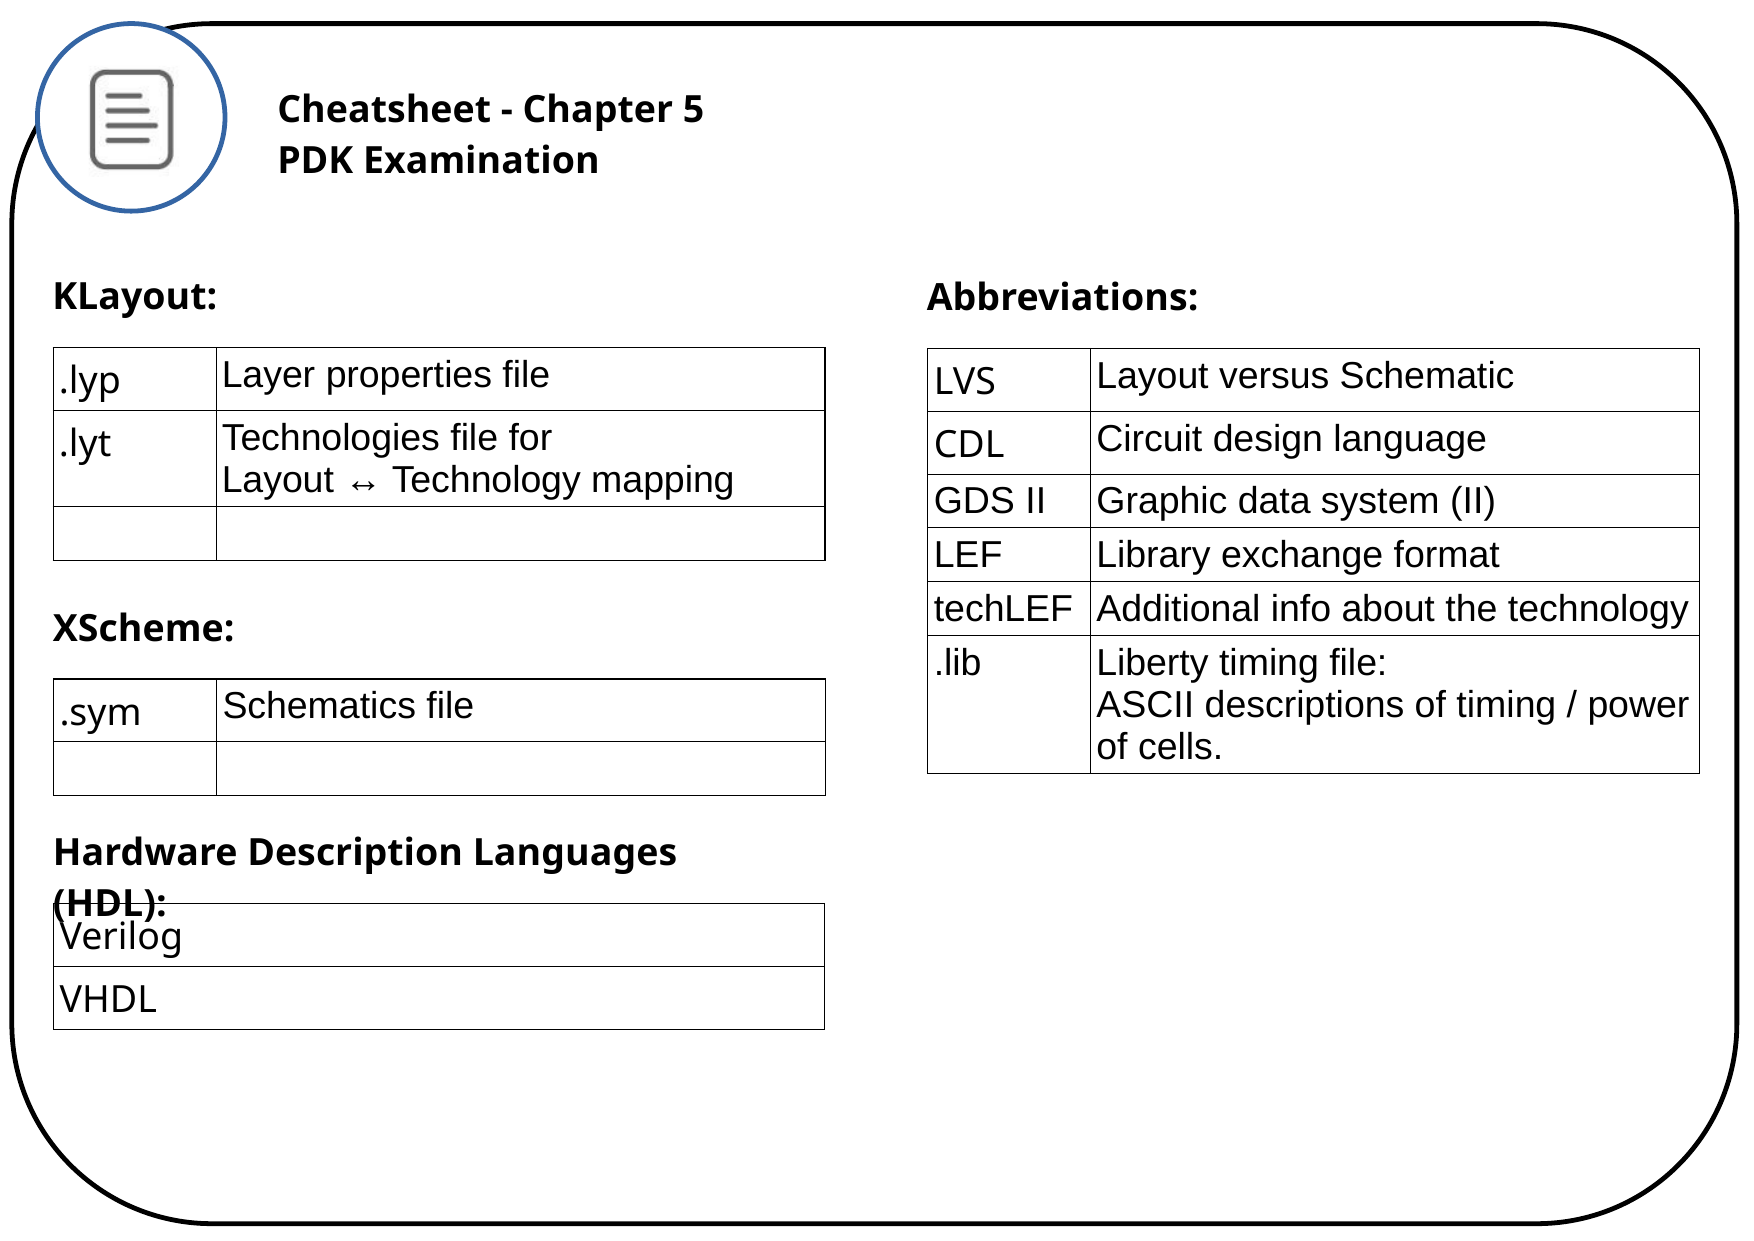

Cheatsheet - Chapter 5
PDK Examination
KLayout:
Abbreviations:
| .lyp | Layer properties file |
| --- | --- |
| .lyt | Technologies file for Layout ↔ Technology mapping |
| | |
| LVS | Layout versus Schematic |
| --- | --- |
| CDL | Circuit design language |
| GDS II | Graphic data system (II) |
| LEF | Library exchange format |
| techLEF | Additional info about the technology |
| .lib | Liberty timing file: ASCII descriptions of timing / power of cells. |
XScheme:
| .sym | Schematics file |
| --- | --- |
| | |
Hardware Description Languages (HDL):
| Verilog |
| --- |
| VHDL |